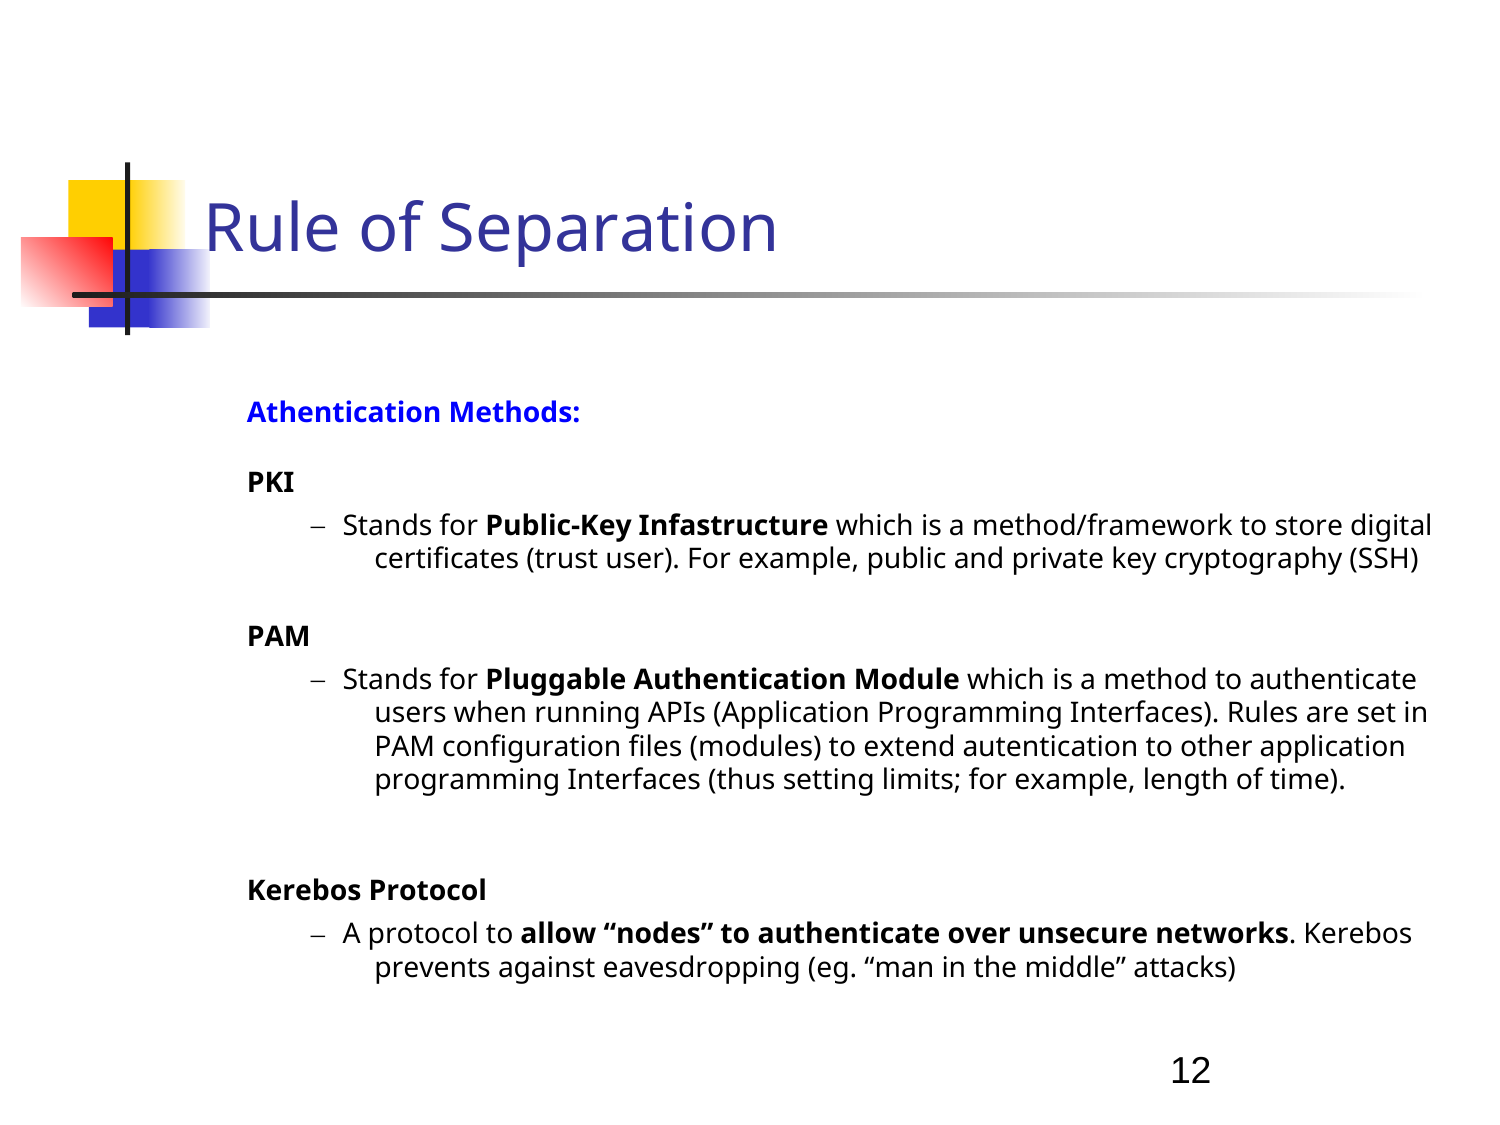

# Rule of Separation
Athentication Methods:
PKI
Stands for Public-Key Infastructure which is a method/framework to store digital certificates (trust user). For example, public and private key cryptography (SSH)
PAM
Stands for Pluggable Authentication Module which is a method to authenticate users when running APIs (Application Programming Interfaces). Rules are set in PAM configuration files (modules) to extend autentication to other application programming Interfaces (thus setting limits; for example, length of time).
Kerebos Protocol
A protocol to allow “nodes” to authenticate over unsecure networks. Kerebos prevents against eavesdropping (eg. “man in the middle” attacks)
12